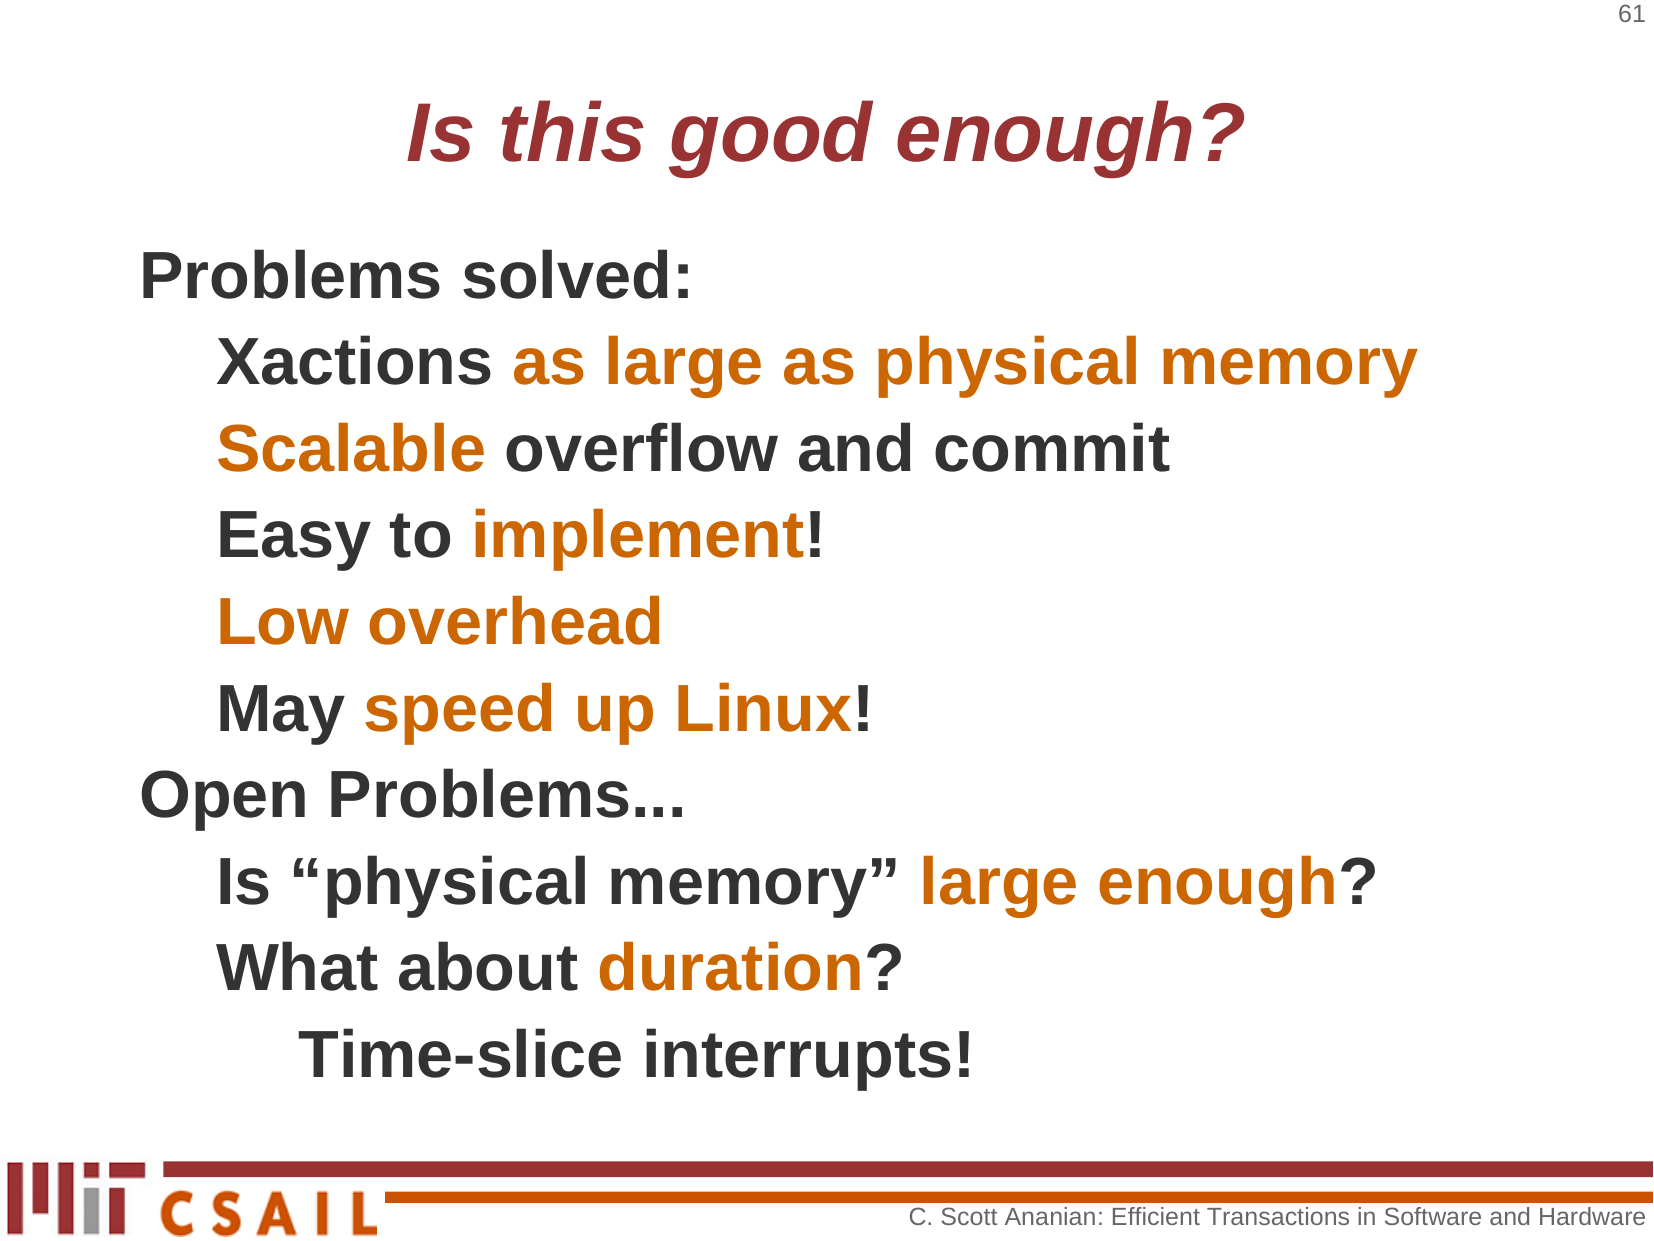

# Is this good enough?
Problems solved:
Xactions as large as physical memory
Scalable overflow and commit
Easy to implement!
Low overhead
May speed up Linux!
Open Problems...
Is “physical memory” large enough?
What about duration?
Time-slice interrupts!